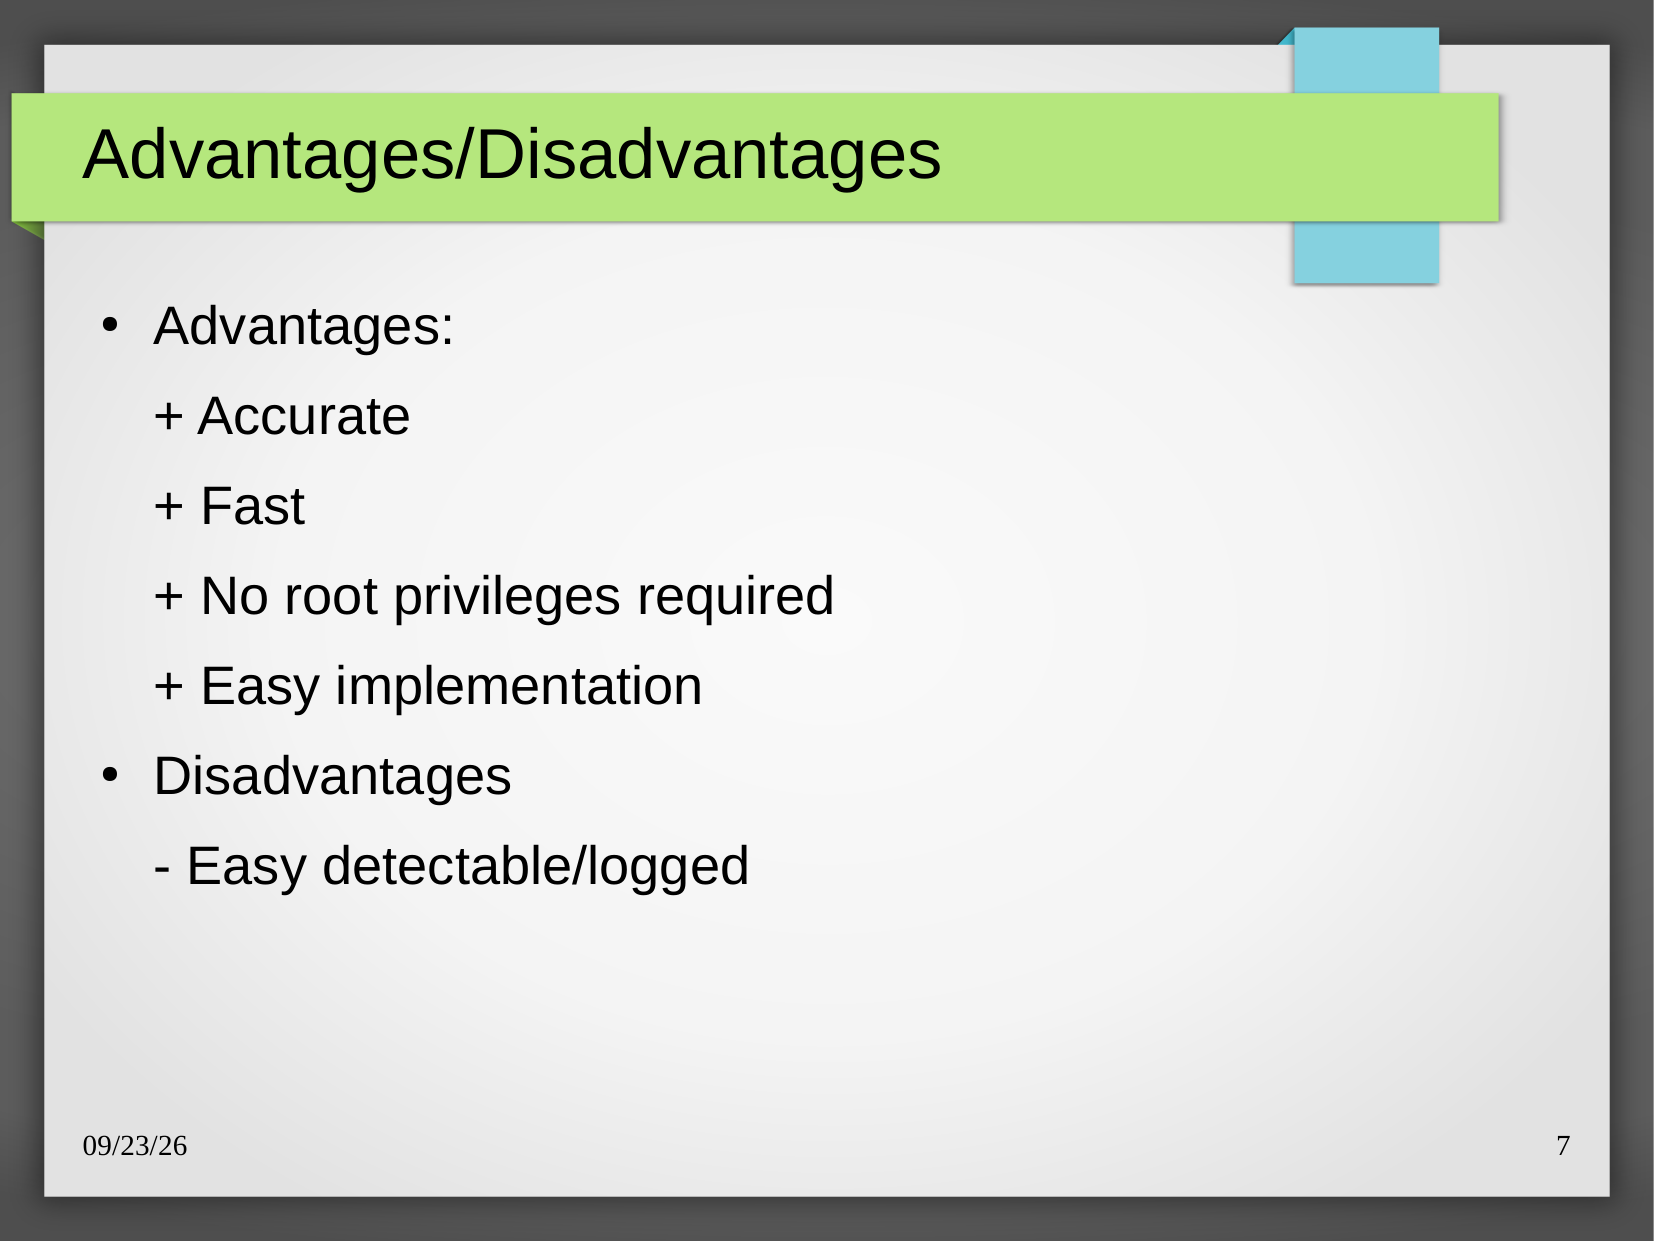

# Advantages/Disadvantages
Advantages:
+ Accurate
+ Fast
+ No root privileges required
+ Easy implementation
Disadvantages
- Easy detectable/logged
7